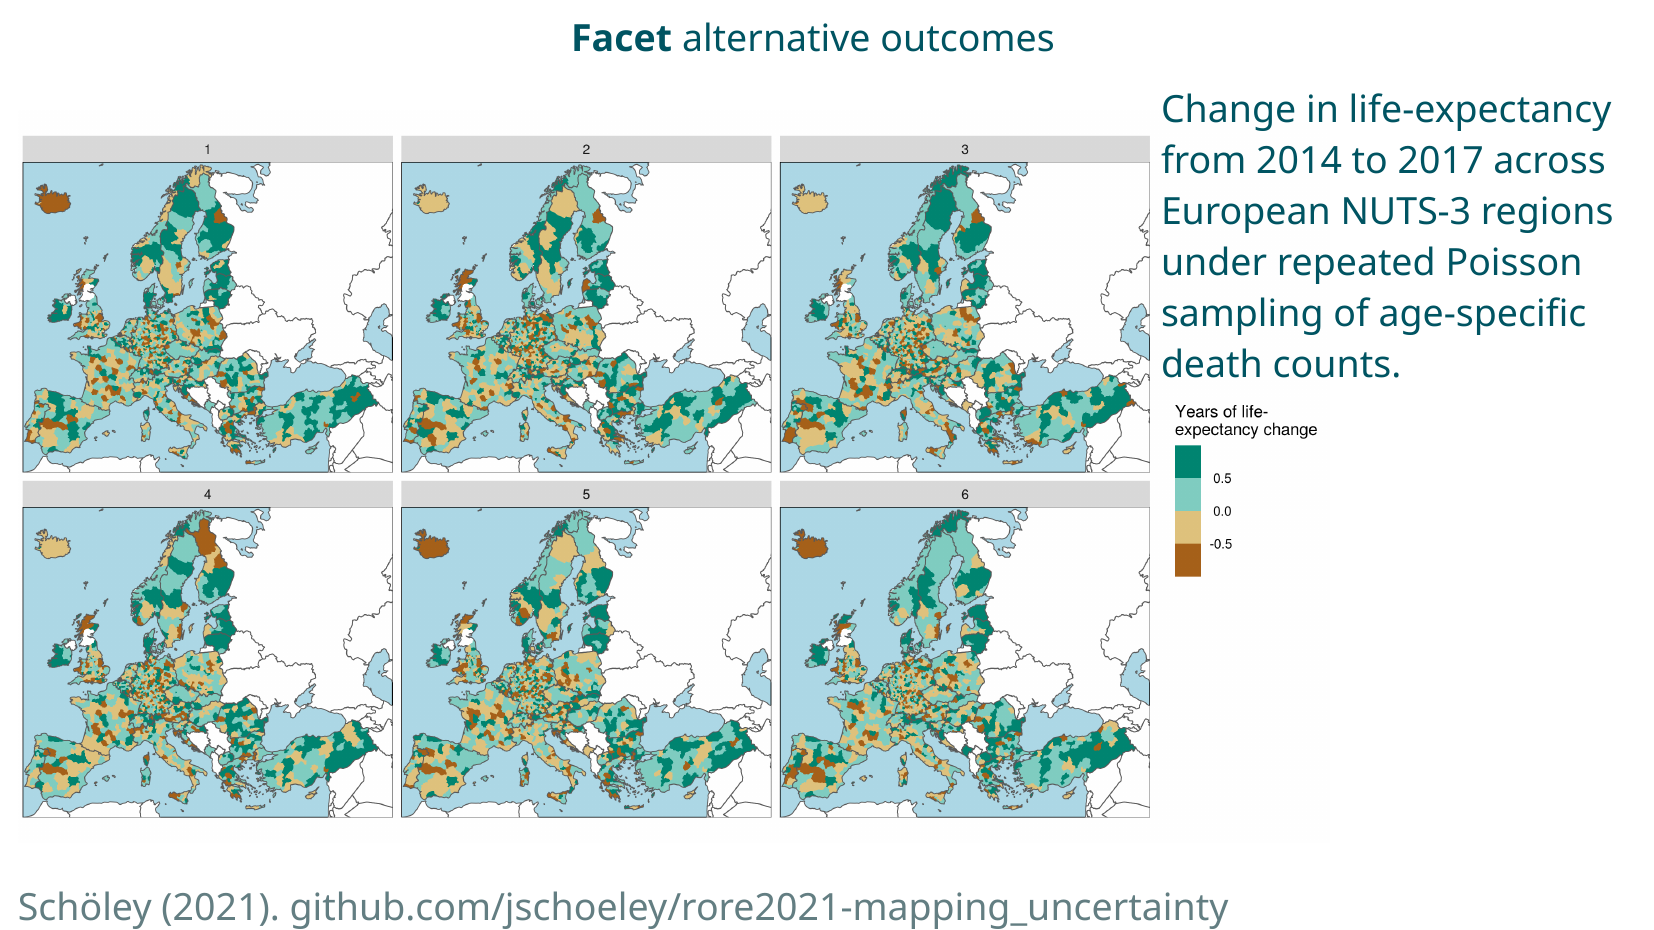

Facet alternative outcomes
Change in life-expectancy from 2014 to 2017 across European NUTS-3 regions under repeated Poisson sampling of age-specific death counts.
Schöley (2021). github.com/jschoeley/rore2021-mapping_uncertainty